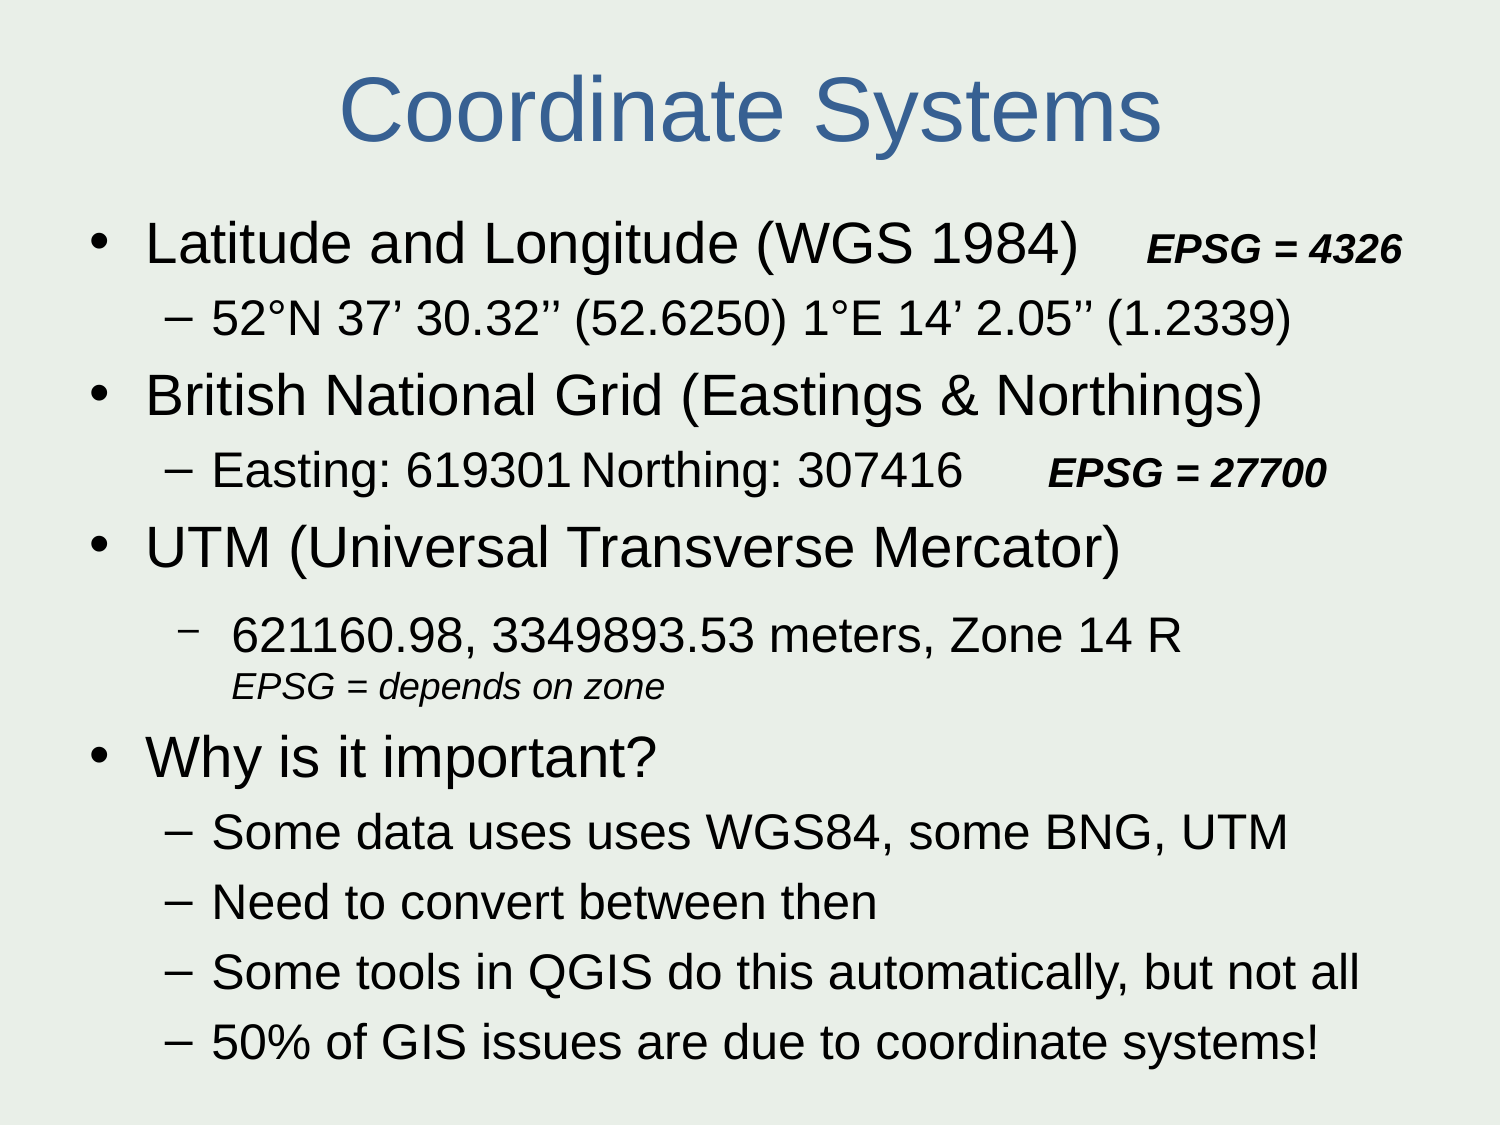

Coordinate Systems
# Latitude and Longitude (WGS 1984) EPSG = 4326
52°N 37’ 30.32’’ (52.6250)	1°E 14’ 2.05’’ (1.2339)
British National Grid (Eastings & Northings)
Easting: 619301	Northing: 307416 EPSG = 27700
UTM (Universal Transverse Mercator)
621160.98, 3349893.53 meters, Zone 14 R
EPSG = depends on zone
Why is it important?
Some data uses uses WGS84, some BNG, UTM
Need to convert between then
Some tools in QGIS do this automatically, but not all
50% of GIS issues are due to coordinate systems!